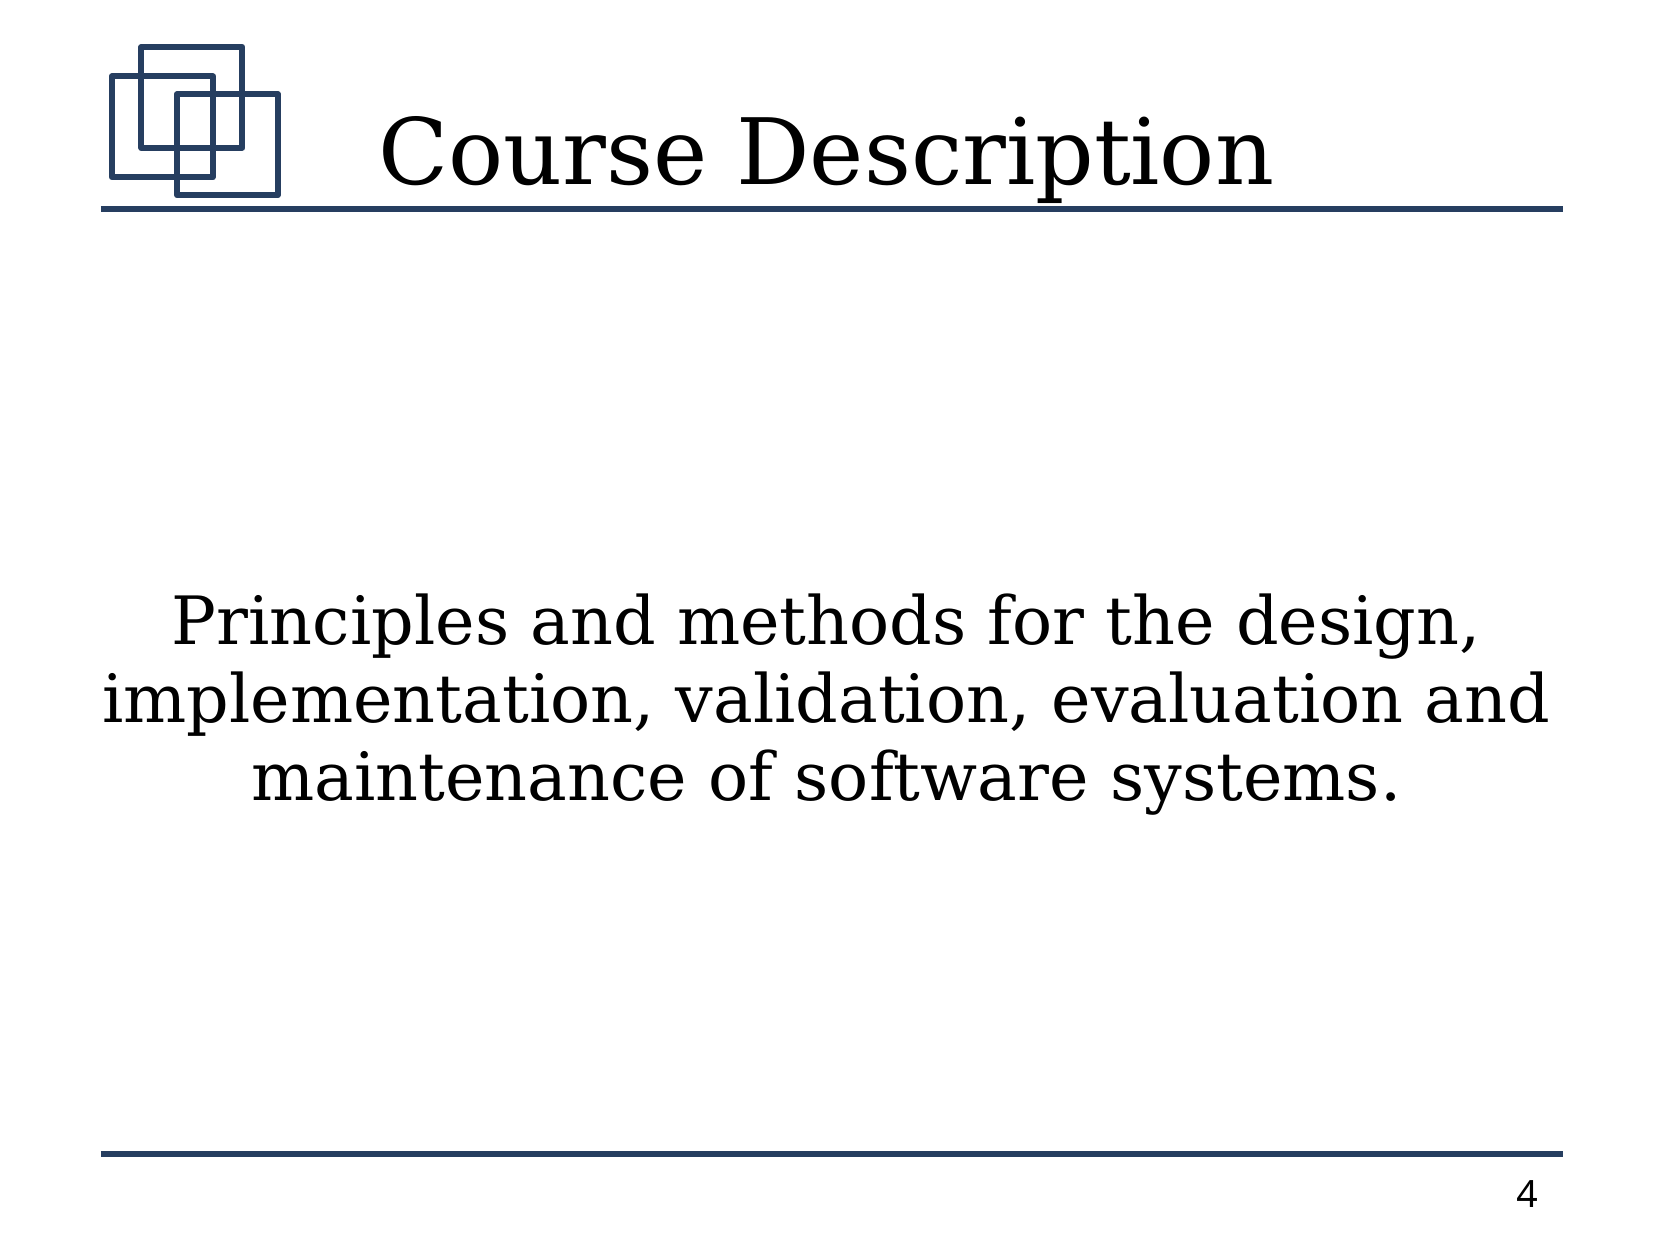

# Course Description
Principles and methods for the design, implementation, validation, evaluation and maintenance of software systems.